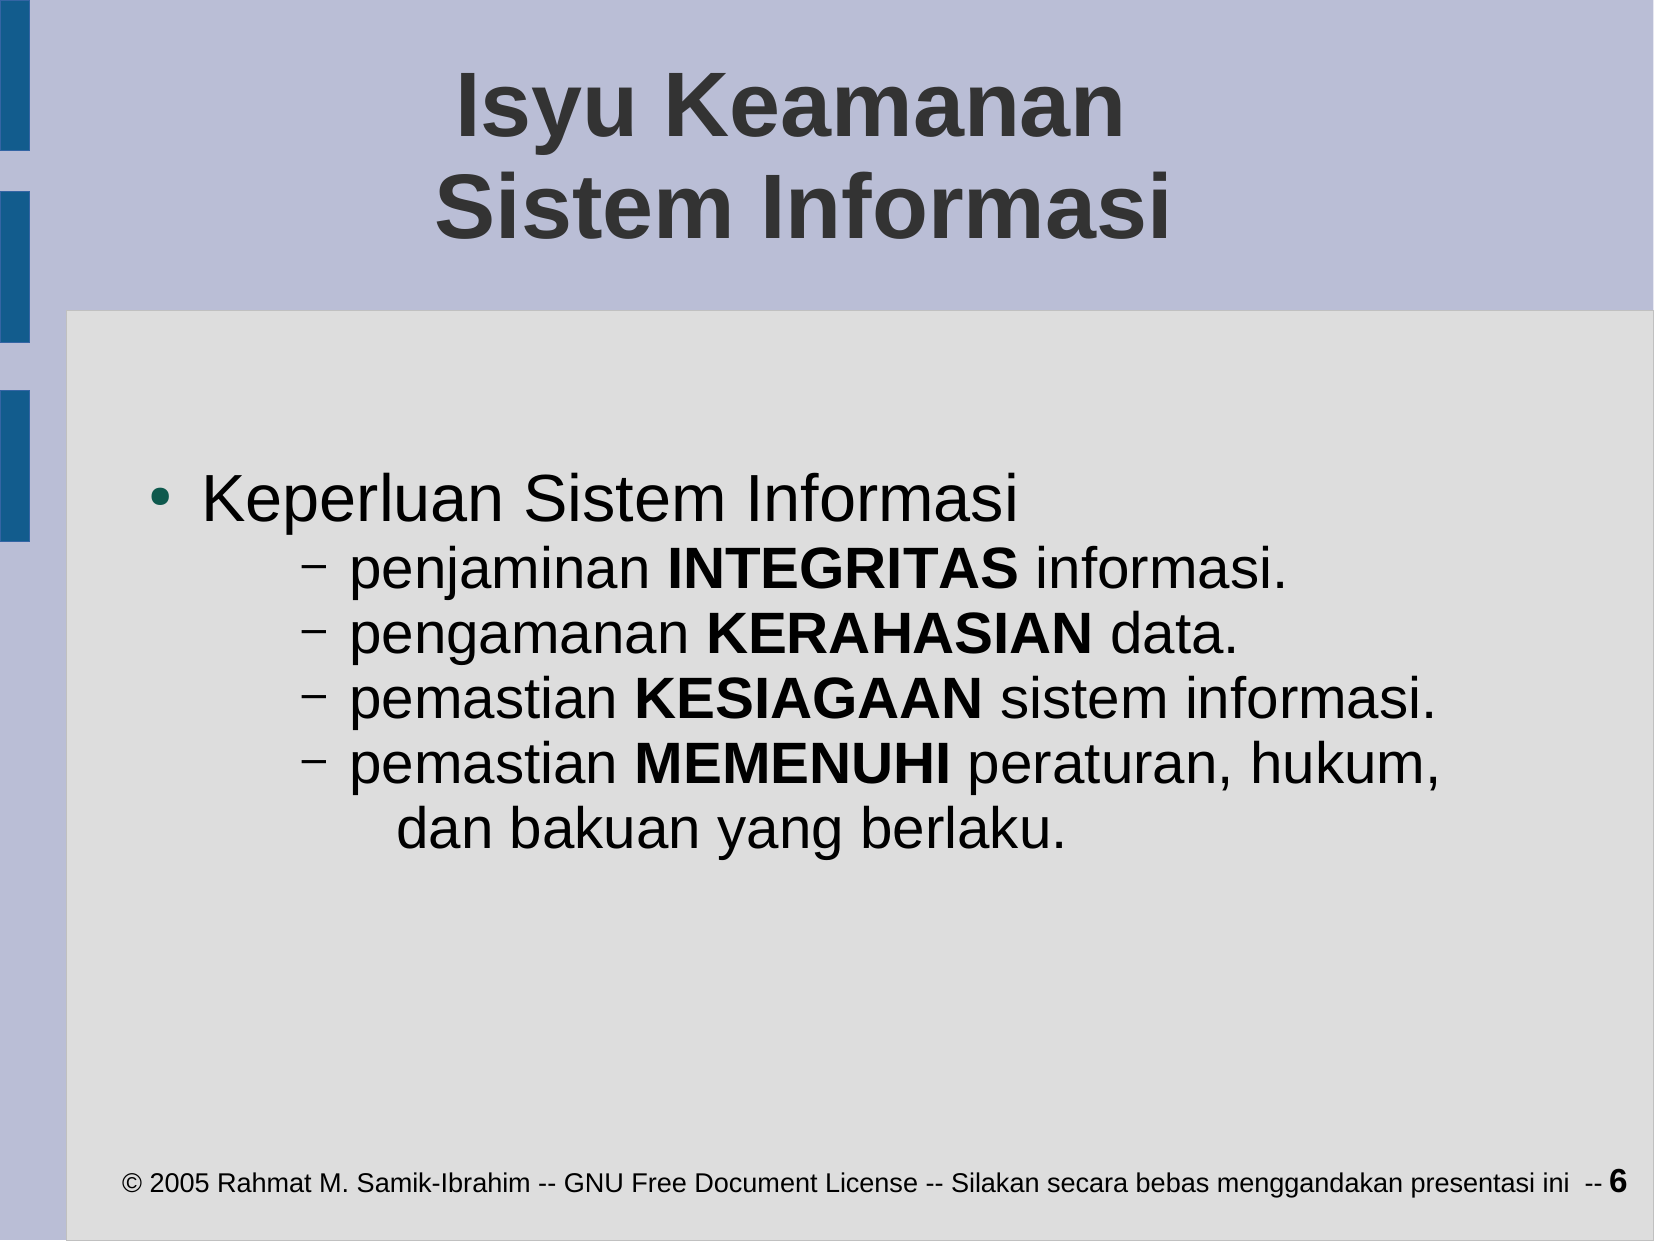

# Isyu Keamanan Sistem Informasi
Keperluan Sistem Informasi
penjaminan INTEGRITAS informasi.
pengamanan KERAHASIAN data.
pemastian KESIAGAAN sistem informasi.
pemastian MEMENUHI peraturan, hukum, dan bakuan yang berlaku.